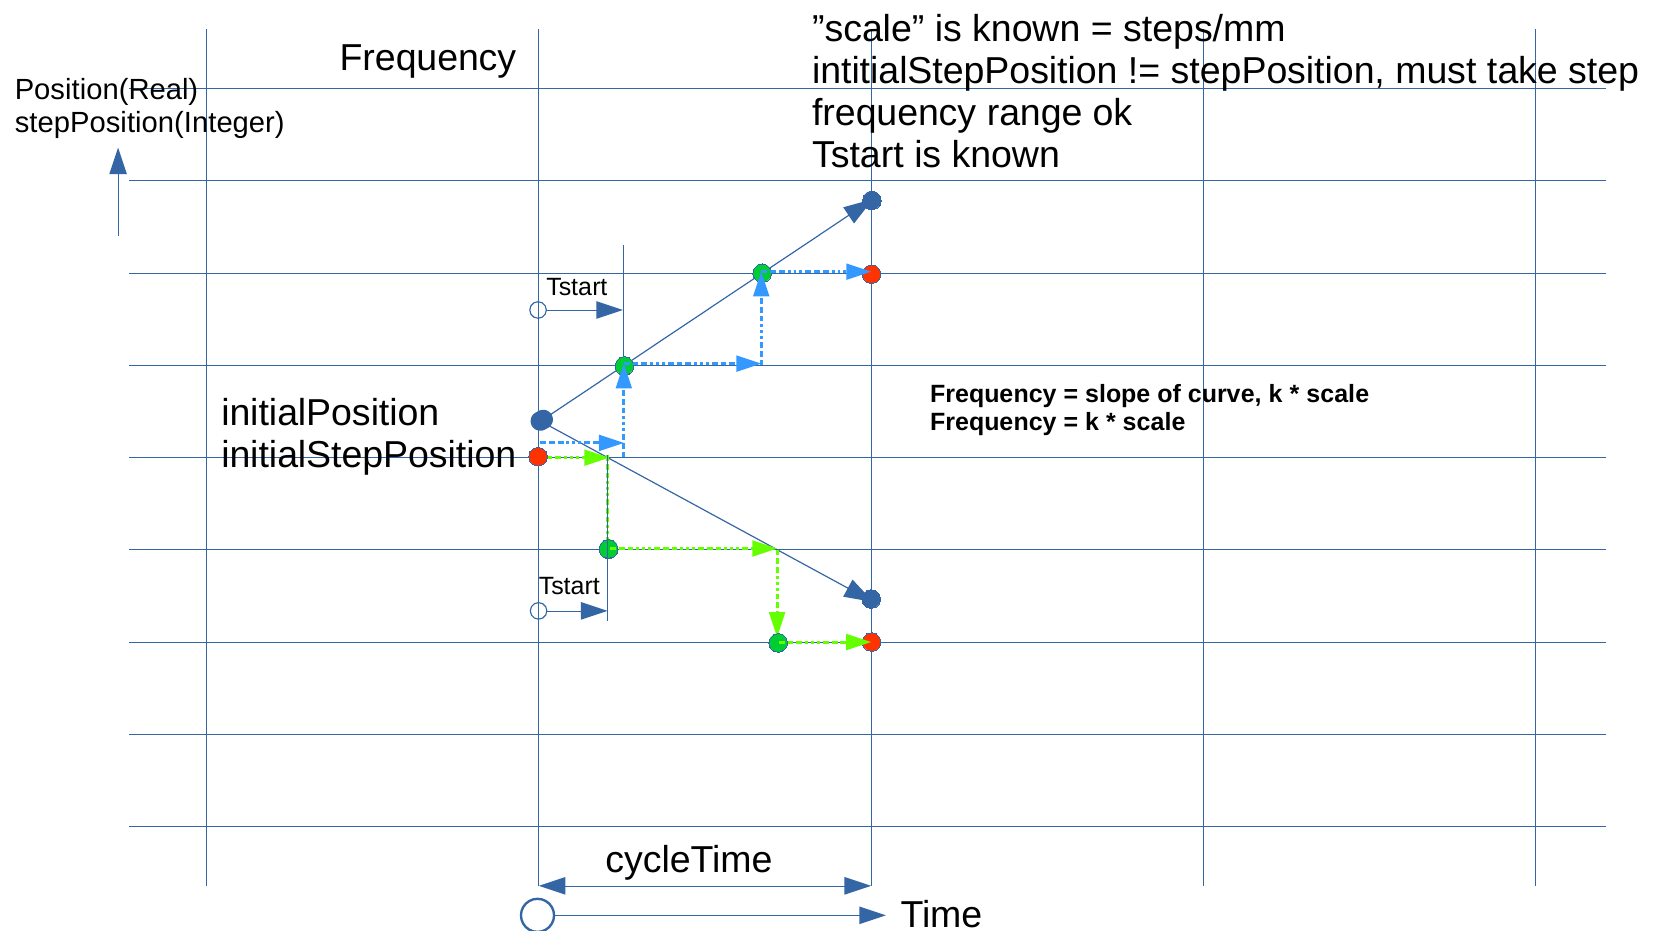

”scale” is known = steps/mm
intitialStepPosition != stepPosition, must take step
frequency range ok
Tstart is known
Frequency
Position(Real)
stepPosition(Integer)
Tstart
Frequency = slope of curve, k * scale
Frequency = k * scale
initialPosition
initialStepPosition
Tstart
cycleTime
Time